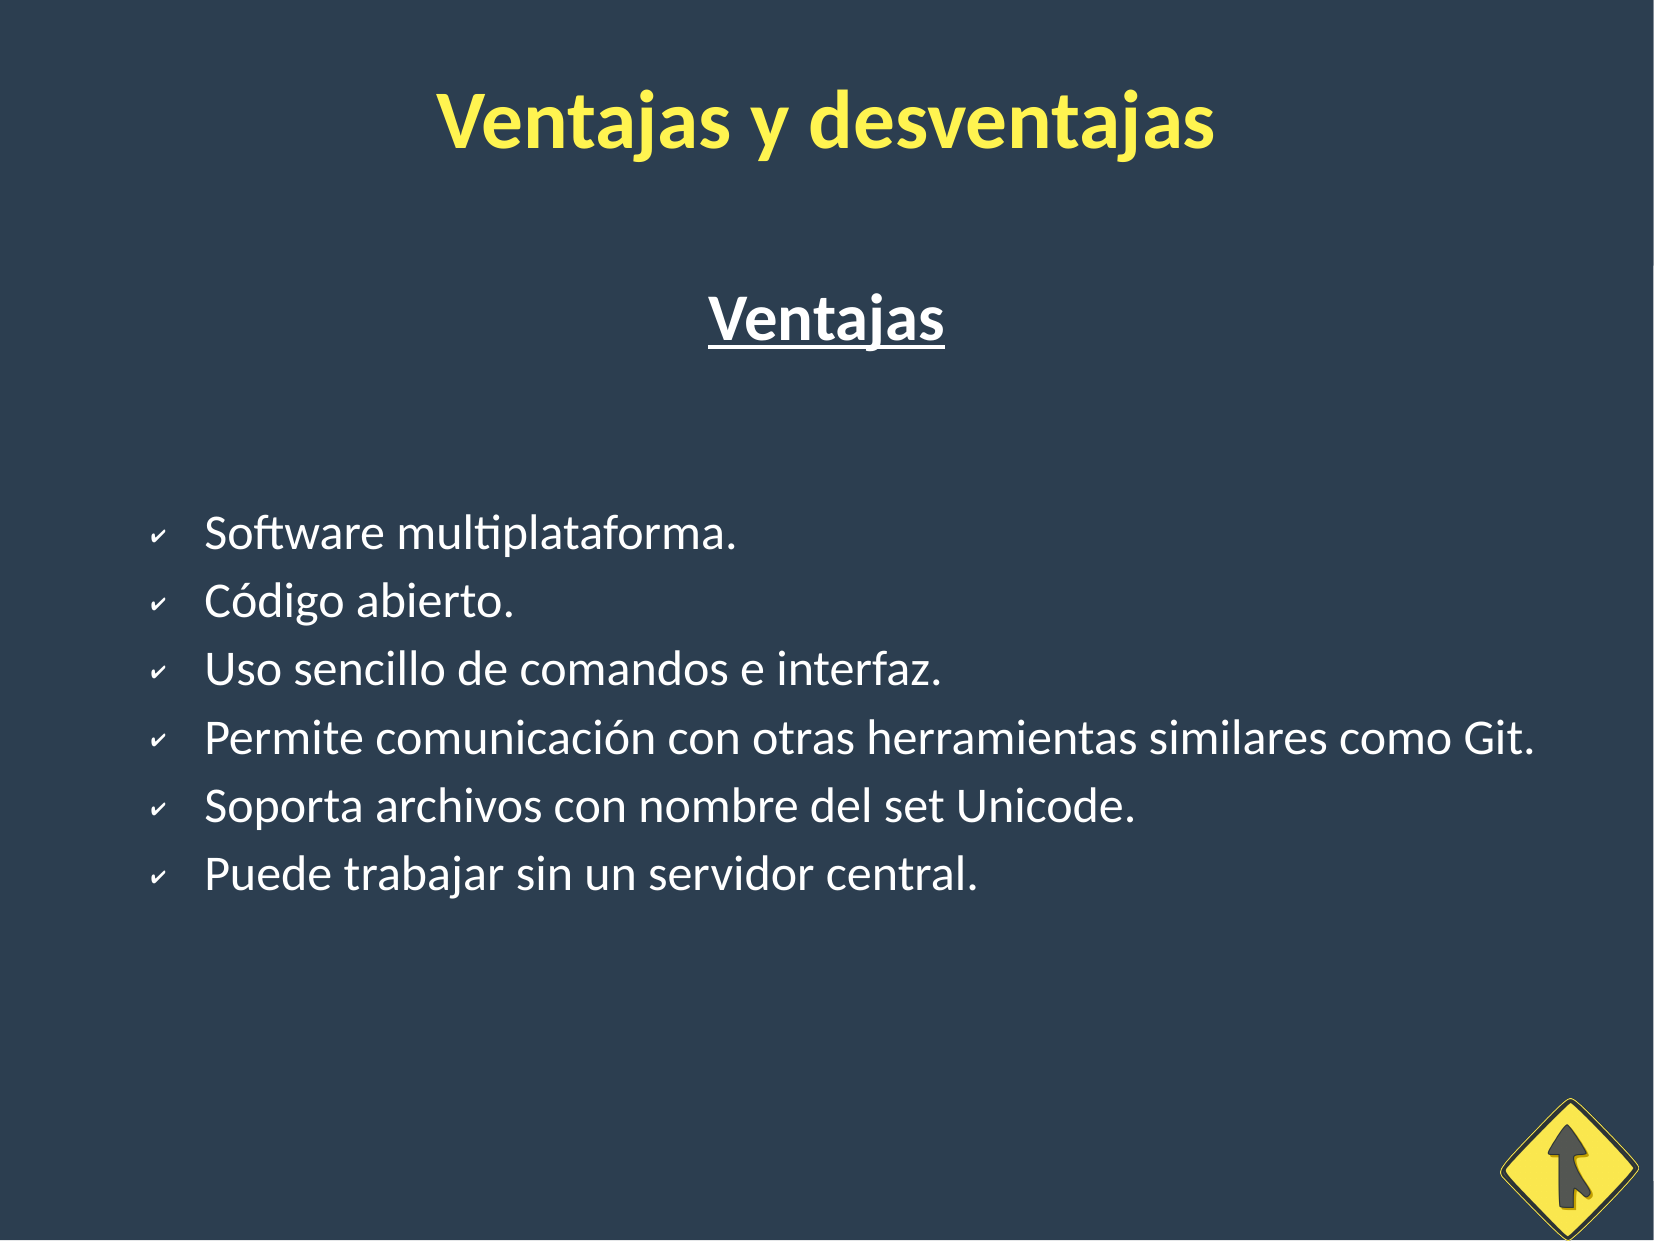

# Ventajas y desventajas
Ventajas
Software multiplataforma.
Código abierto.
Uso sencillo de comandos e interfaz.
Permite comunicación con otras herramientas similares como Git.
Soporta archivos con nombre del set Unicode.
Puede trabajar sin un servidor central.